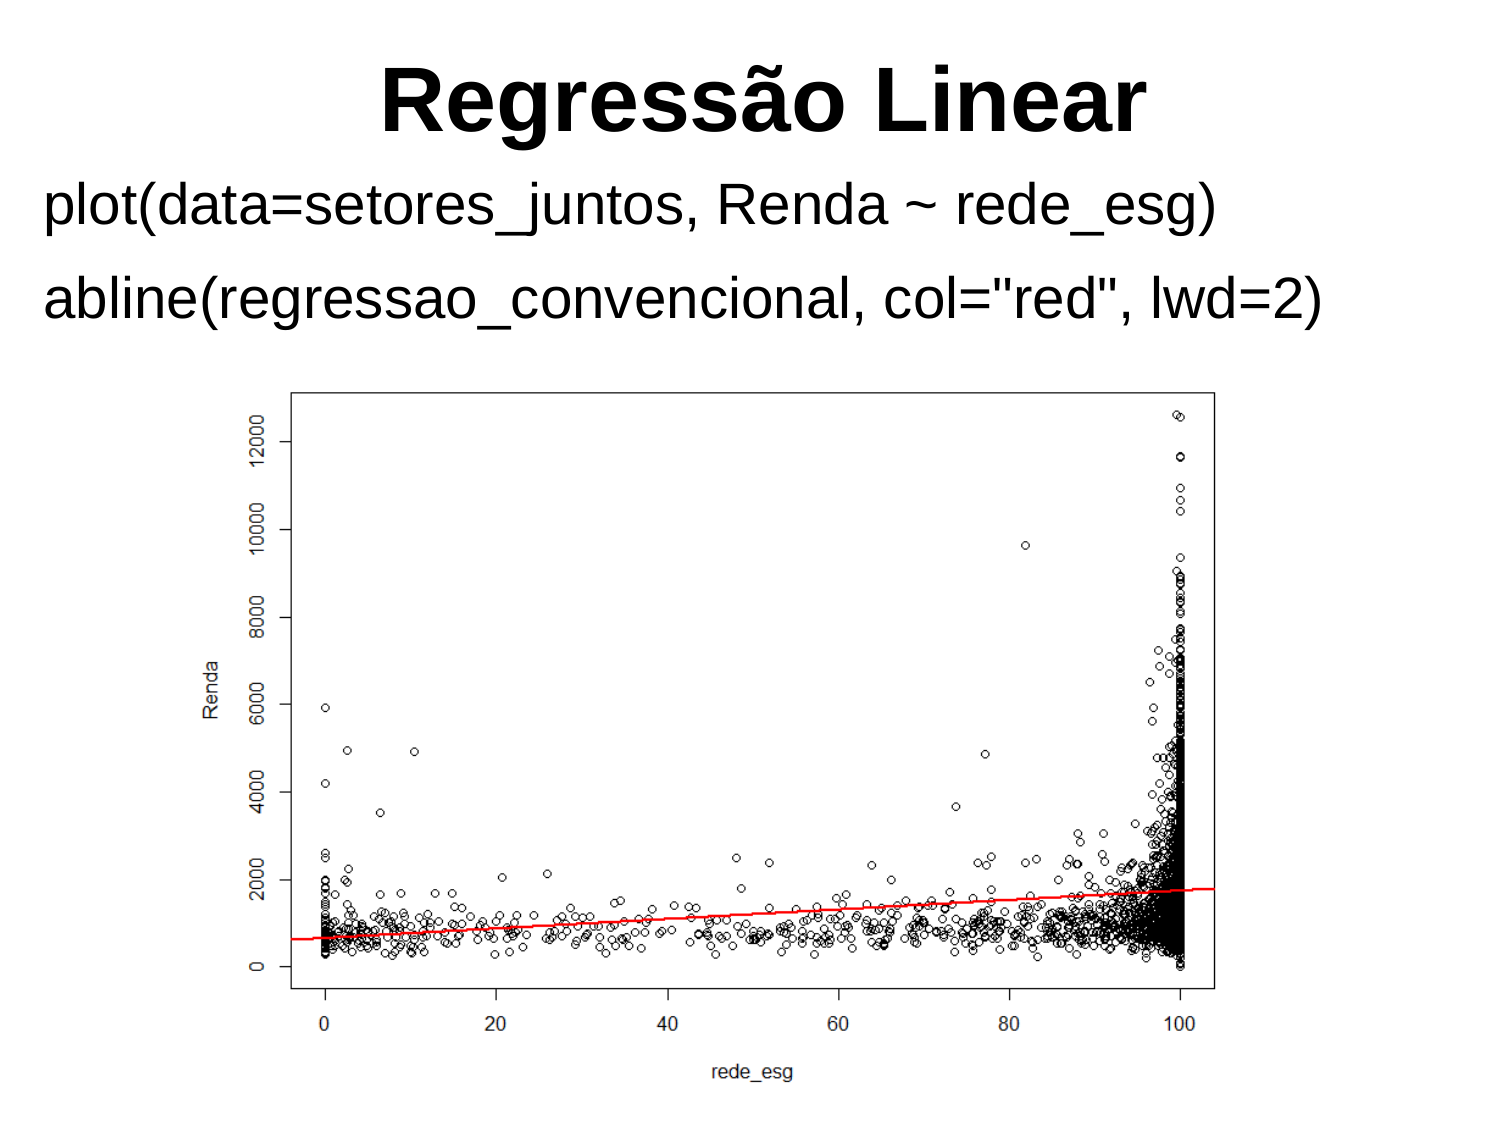

# Regressão Linear
plot(data=setores_juntos, Renda ~ rede_esg)
abline(regressao_convencional, col="red", lwd=2)